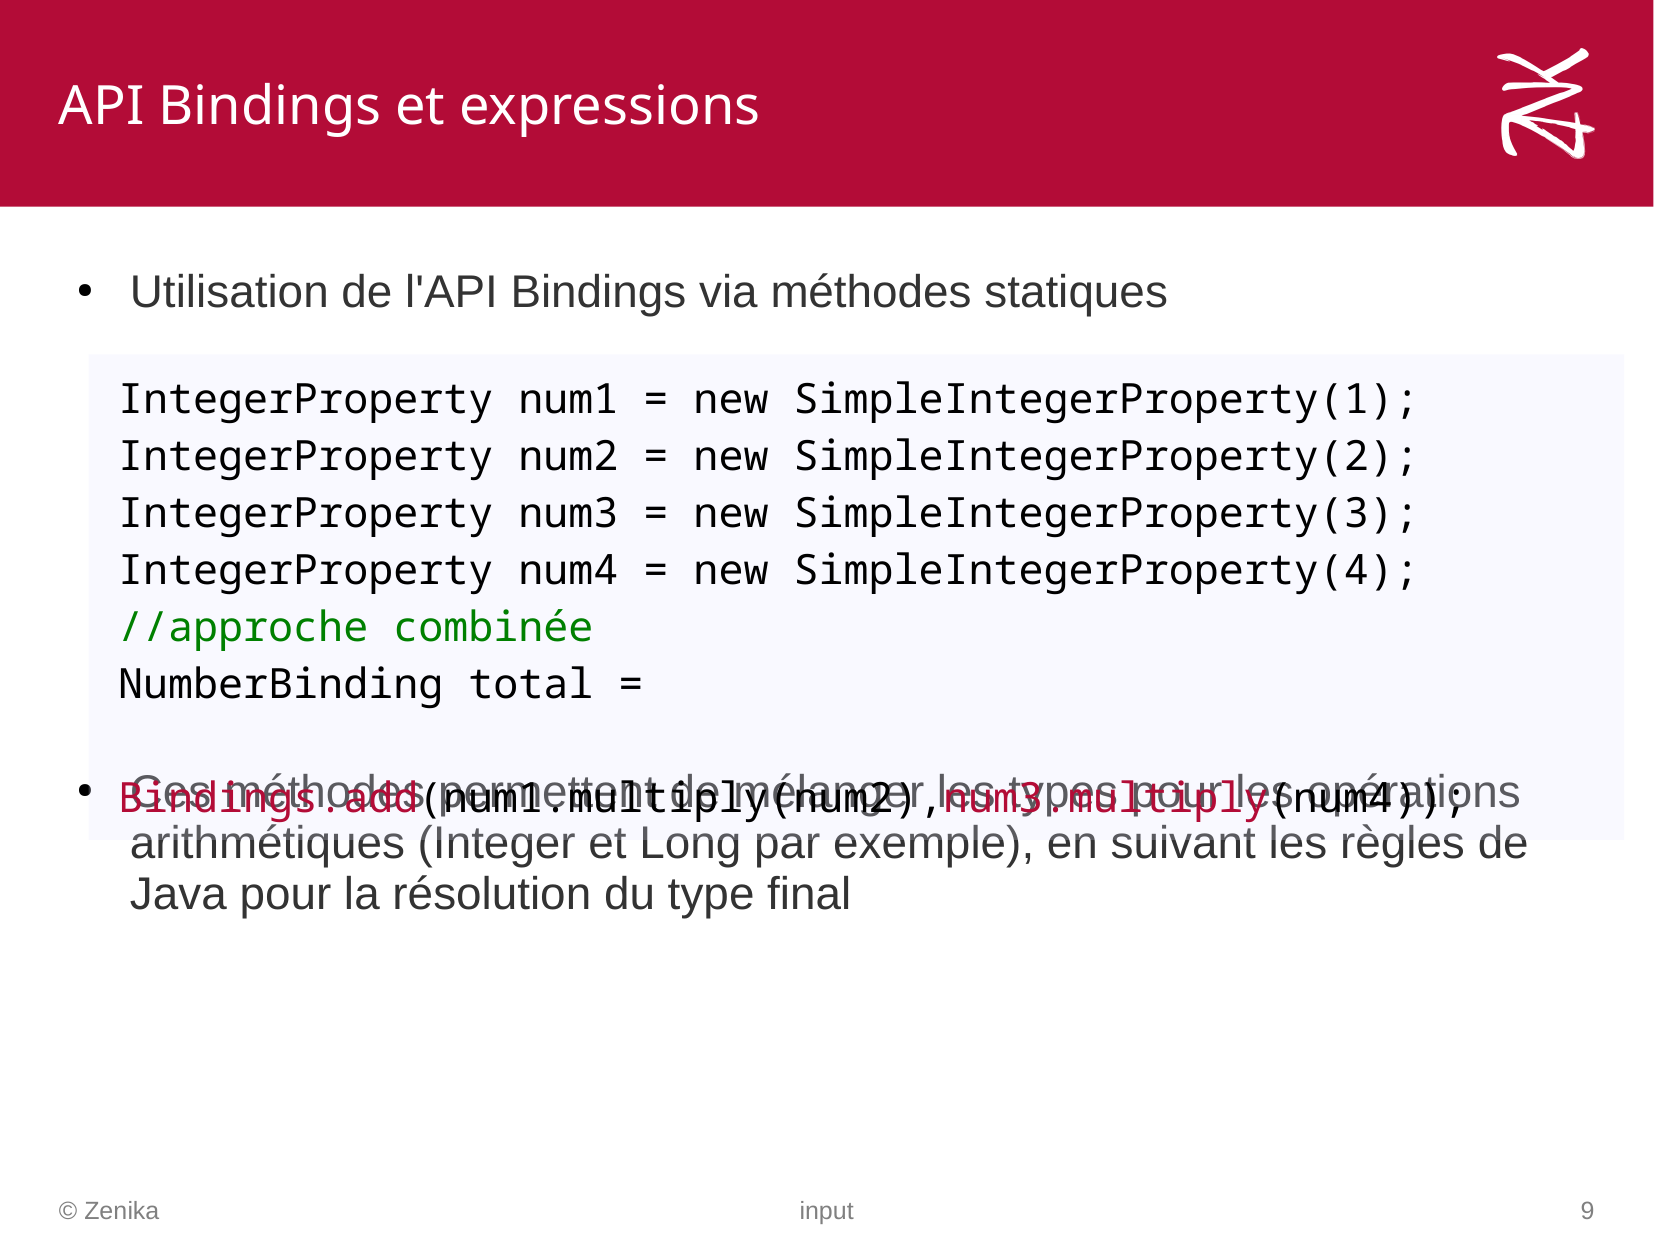

# API Bindings et expressions
Utilisation de l'API Bindings via méthodes statiques
Ces méthodes permettent de mélanger les types pour les opérations arithmétiques (Integer et Long par exemple), en suivant les règles de Java pour la résolution du type final
IntegerProperty num1 = new SimpleIntegerProperty(1);
IntegerProperty num2 = new SimpleIntegerProperty(2);
IntegerProperty num3 = new SimpleIntegerProperty(3);
IntegerProperty num4 = new SimpleIntegerProperty(4);
//approche combinée
NumberBinding total =
 Bindings.add(num1.multiply(num2),num3.multiply(num4));